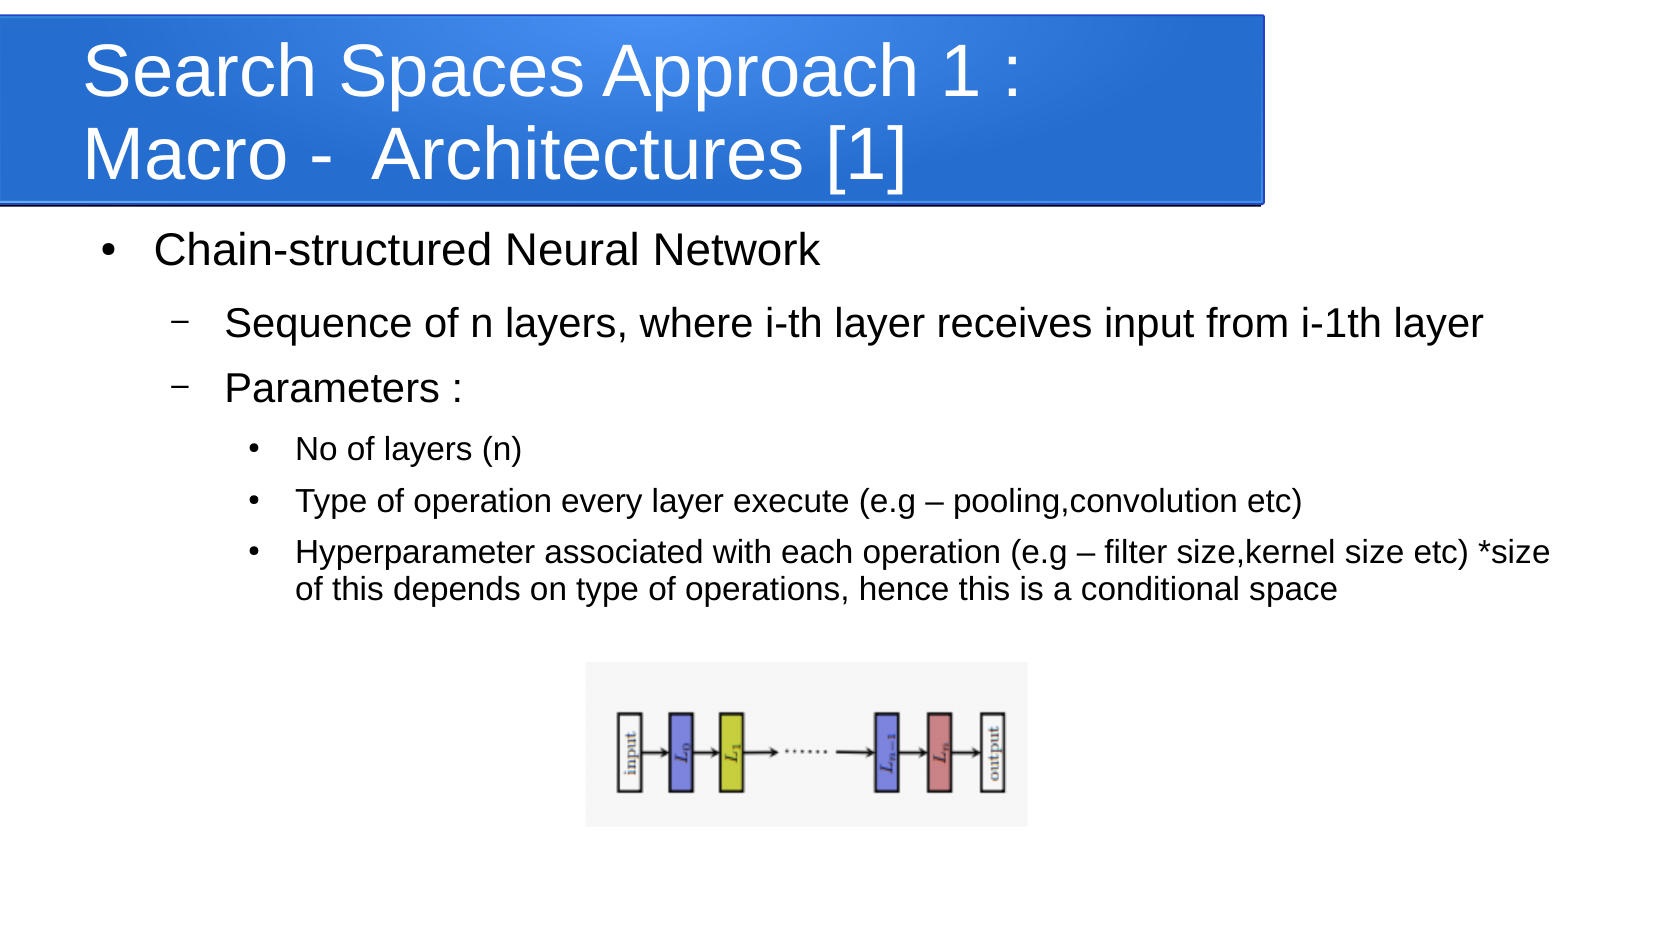

# Search Spaces Approach 1 : Macro - Architectures [1]
Chain-structured Neural Network
Sequence of n layers, where i-th layer receives input from i-1th layer
Parameters :
No of layers (n)
Type of operation every layer execute (e.g – pooling,convolution etc)
Hyperparameter associated with each operation (e.g – filter size,kernel size etc) *size of this depends on type of operations, hence this is a conditional space